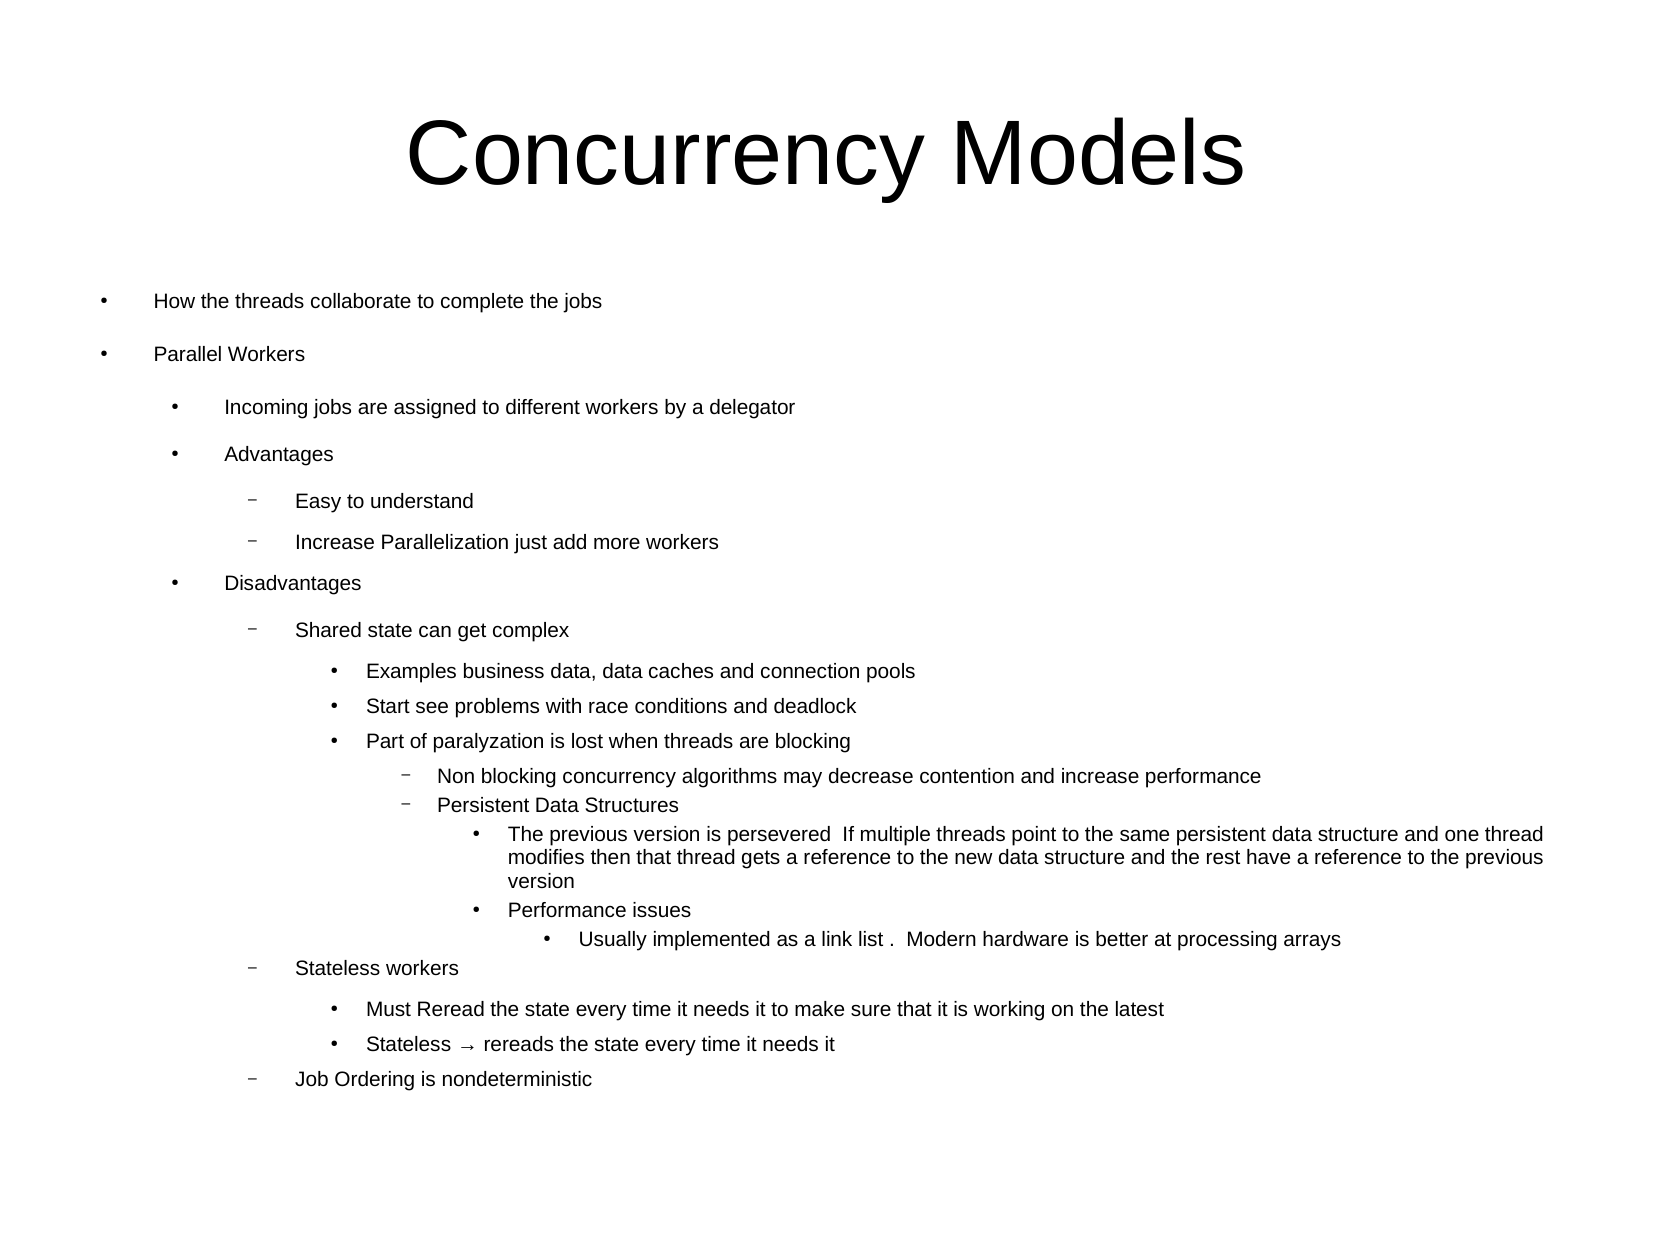

# Concurrency Models
How the threads collaborate to complete the jobs
Parallel Workers
Incoming jobs are assigned to different workers by a delegator
Advantages
Easy to understand
Increase Parallelization just add more workers
Disadvantages
Shared state can get complex
Examples business data, data caches and connection pools
Start see problems with race conditions and deadlock
Part of paralyzation is lost when threads are blocking
Non blocking concurrency algorithms may decrease contention and increase performance
Persistent Data Structures
The previous version is persevered If multiple threads point to the same persistent data structure and one thread modifies then that thread gets a reference to the new data structure and the rest have a reference to the previous version
Performance issues
Usually implemented as a link list . Modern hardware is better at processing arrays
Stateless workers
Must Reread the state every time it needs it to make sure that it is working on the latest
Stateless → rereads the state every time it needs it
Job Ordering is nondeterministic